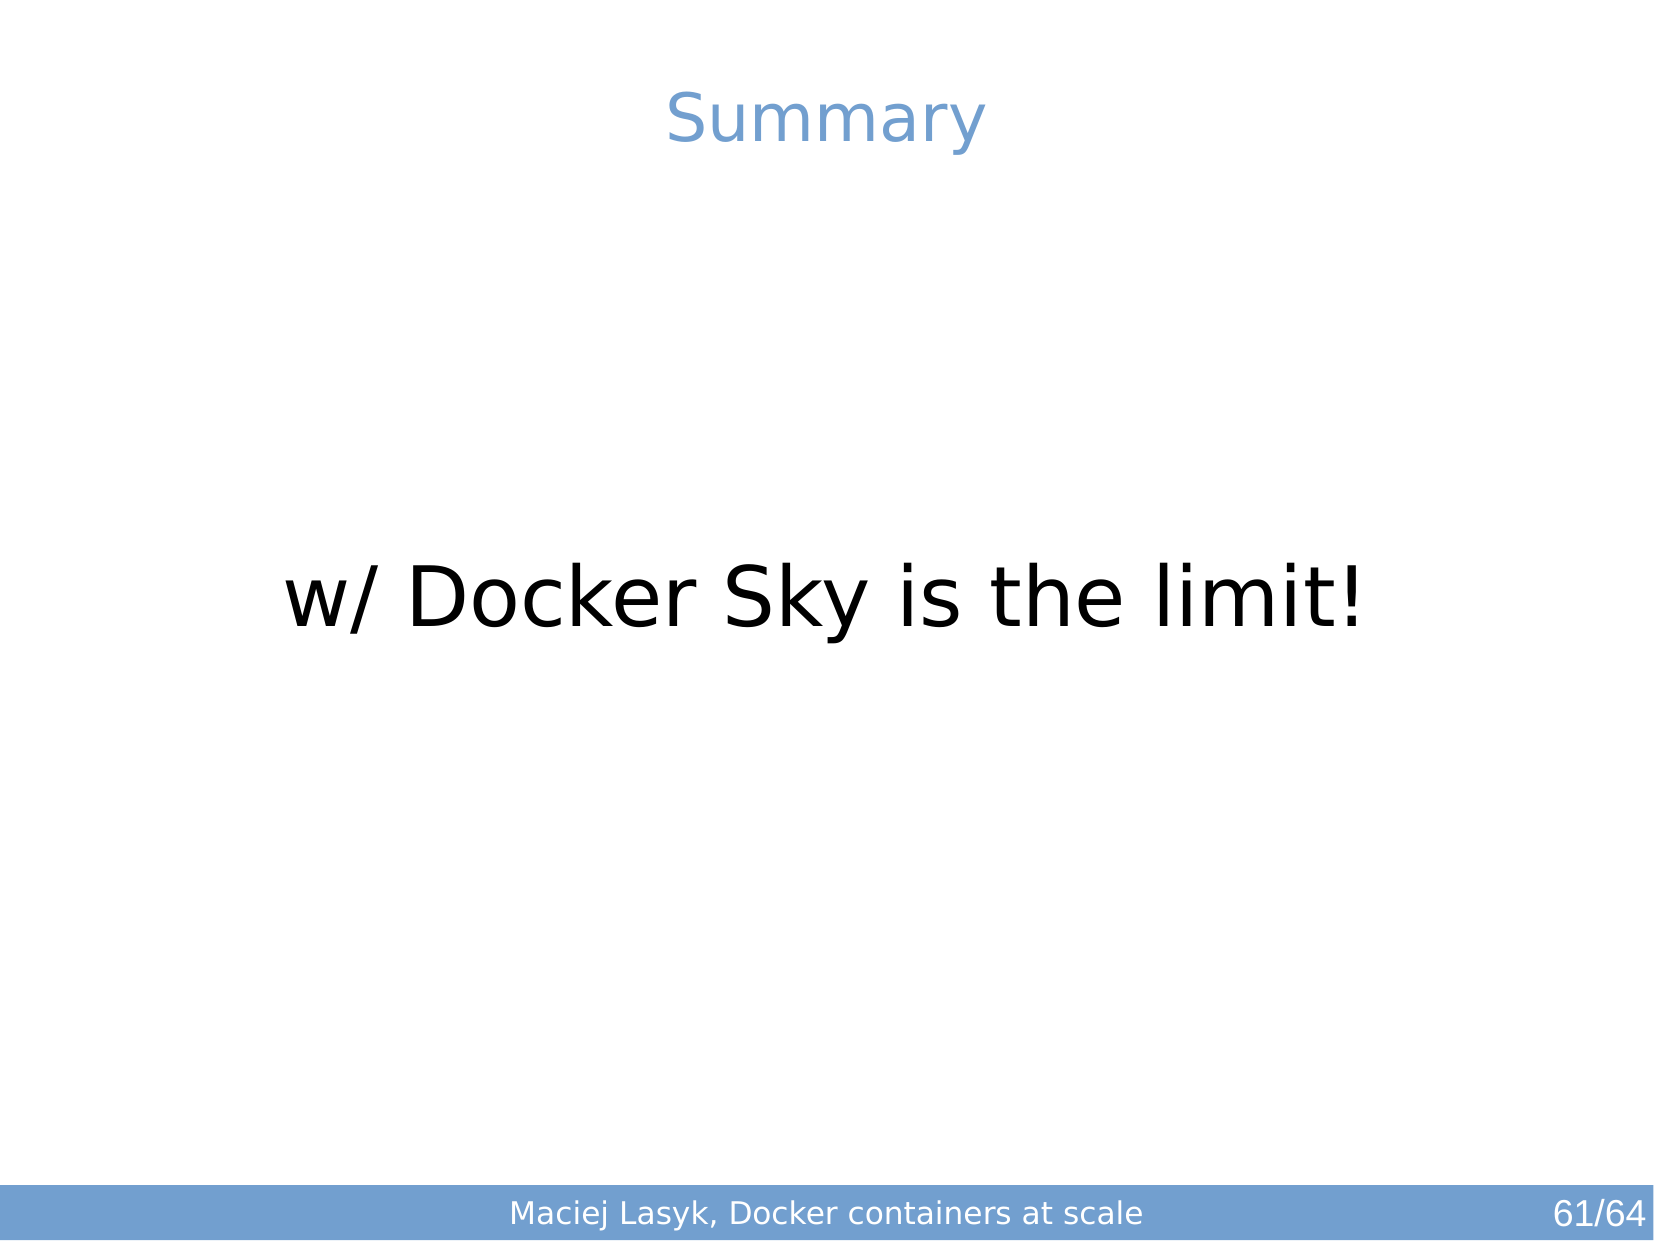

Summary
w/ Docker Sky is the limit!
 61/64
Maciej Lasyk, Docker containers at scale